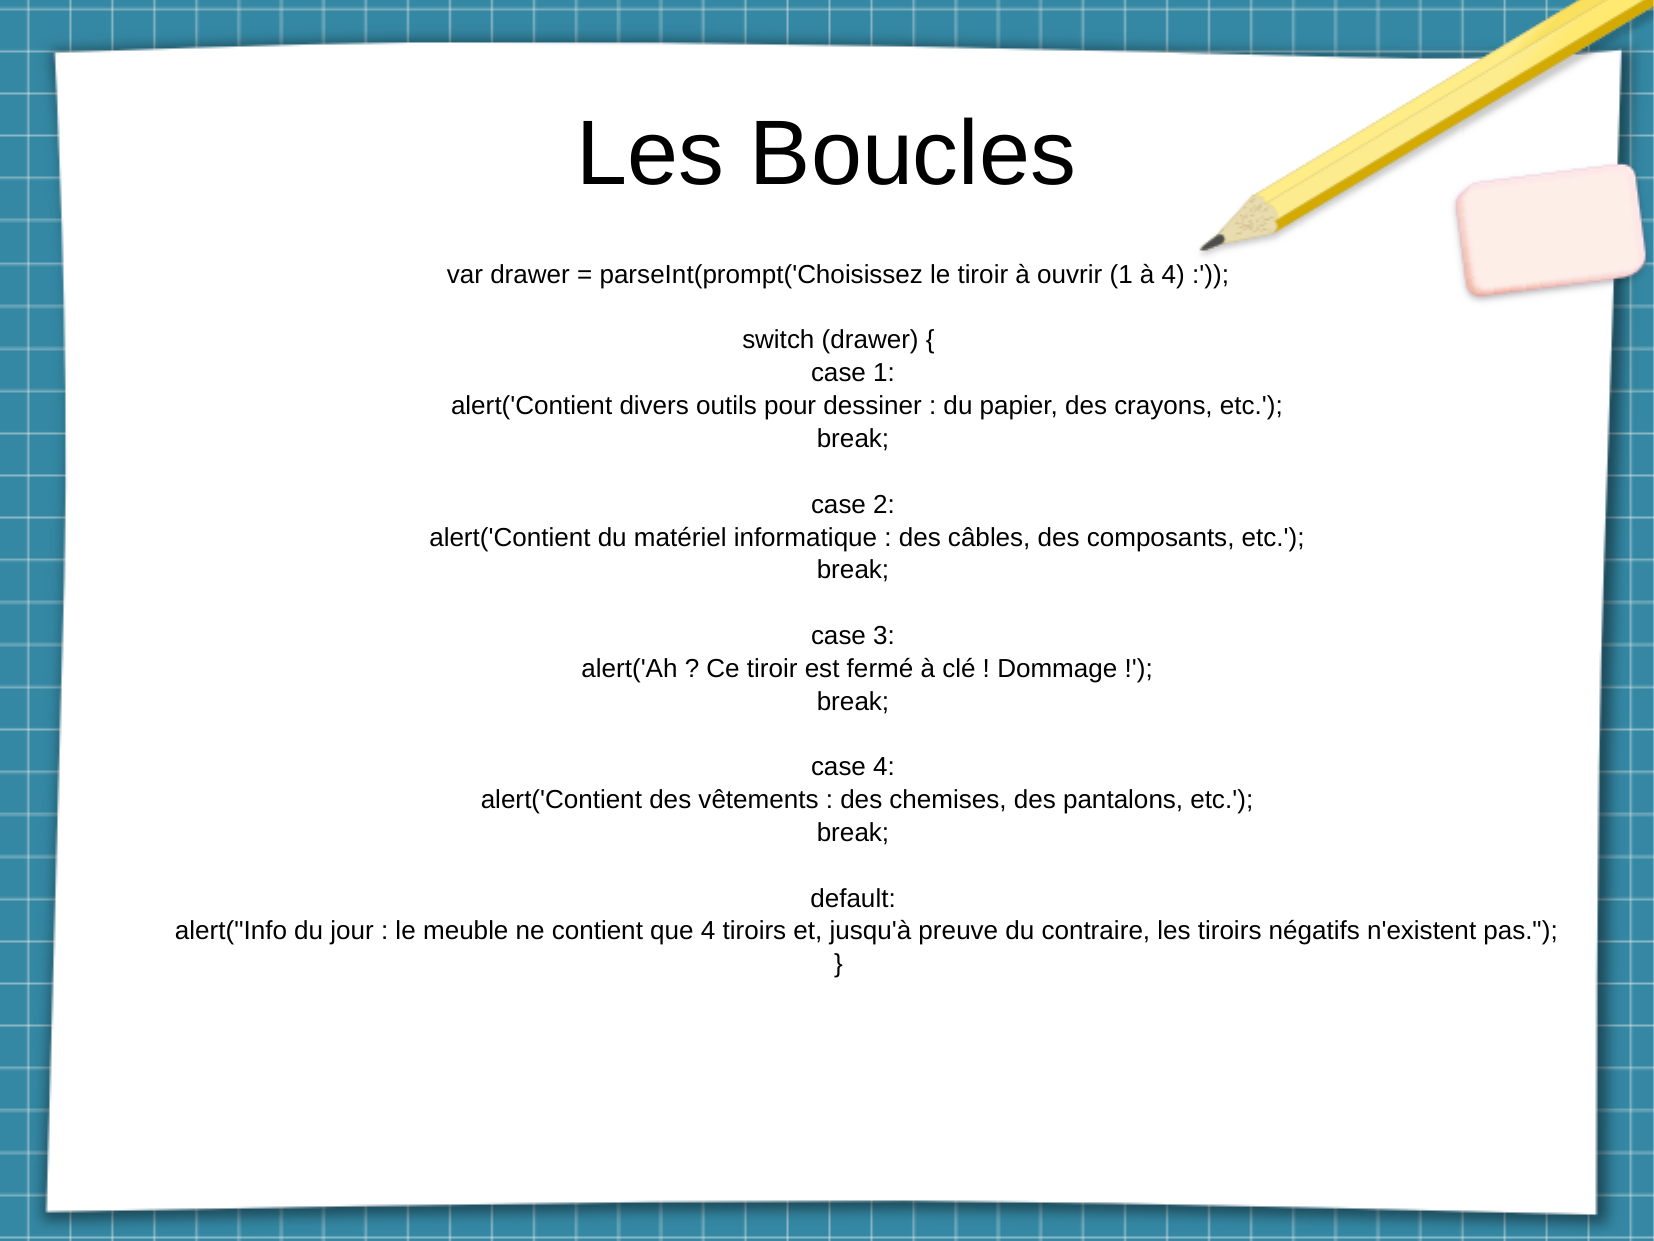

# Les Boucles
var drawer = parseInt(prompt('Choisissez le tiroir à ouvrir (1 à 4) :'));
switch (drawer) {
 case 1:
 alert('Contient divers outils pour dessiner : du papier, des crayons, etc.');
 break;
 case 2:
 alert('Contient du matériel informatique : des câbles, des composants, etc.');
 break;
 case 3:
 alert('Ah ? Ce tiroir est fermé à clé ! Dommage !');
 break;
 case 4:
 alert('Contient des vêtements : des chemises, des pantalons, etc.');
 break;
 default:
 alert("Info du jour : le meuble ne contient que 4 tiroirs et, jusqu'à preuve du contraire, les tiroirs négatifs n'existent pas.");
}